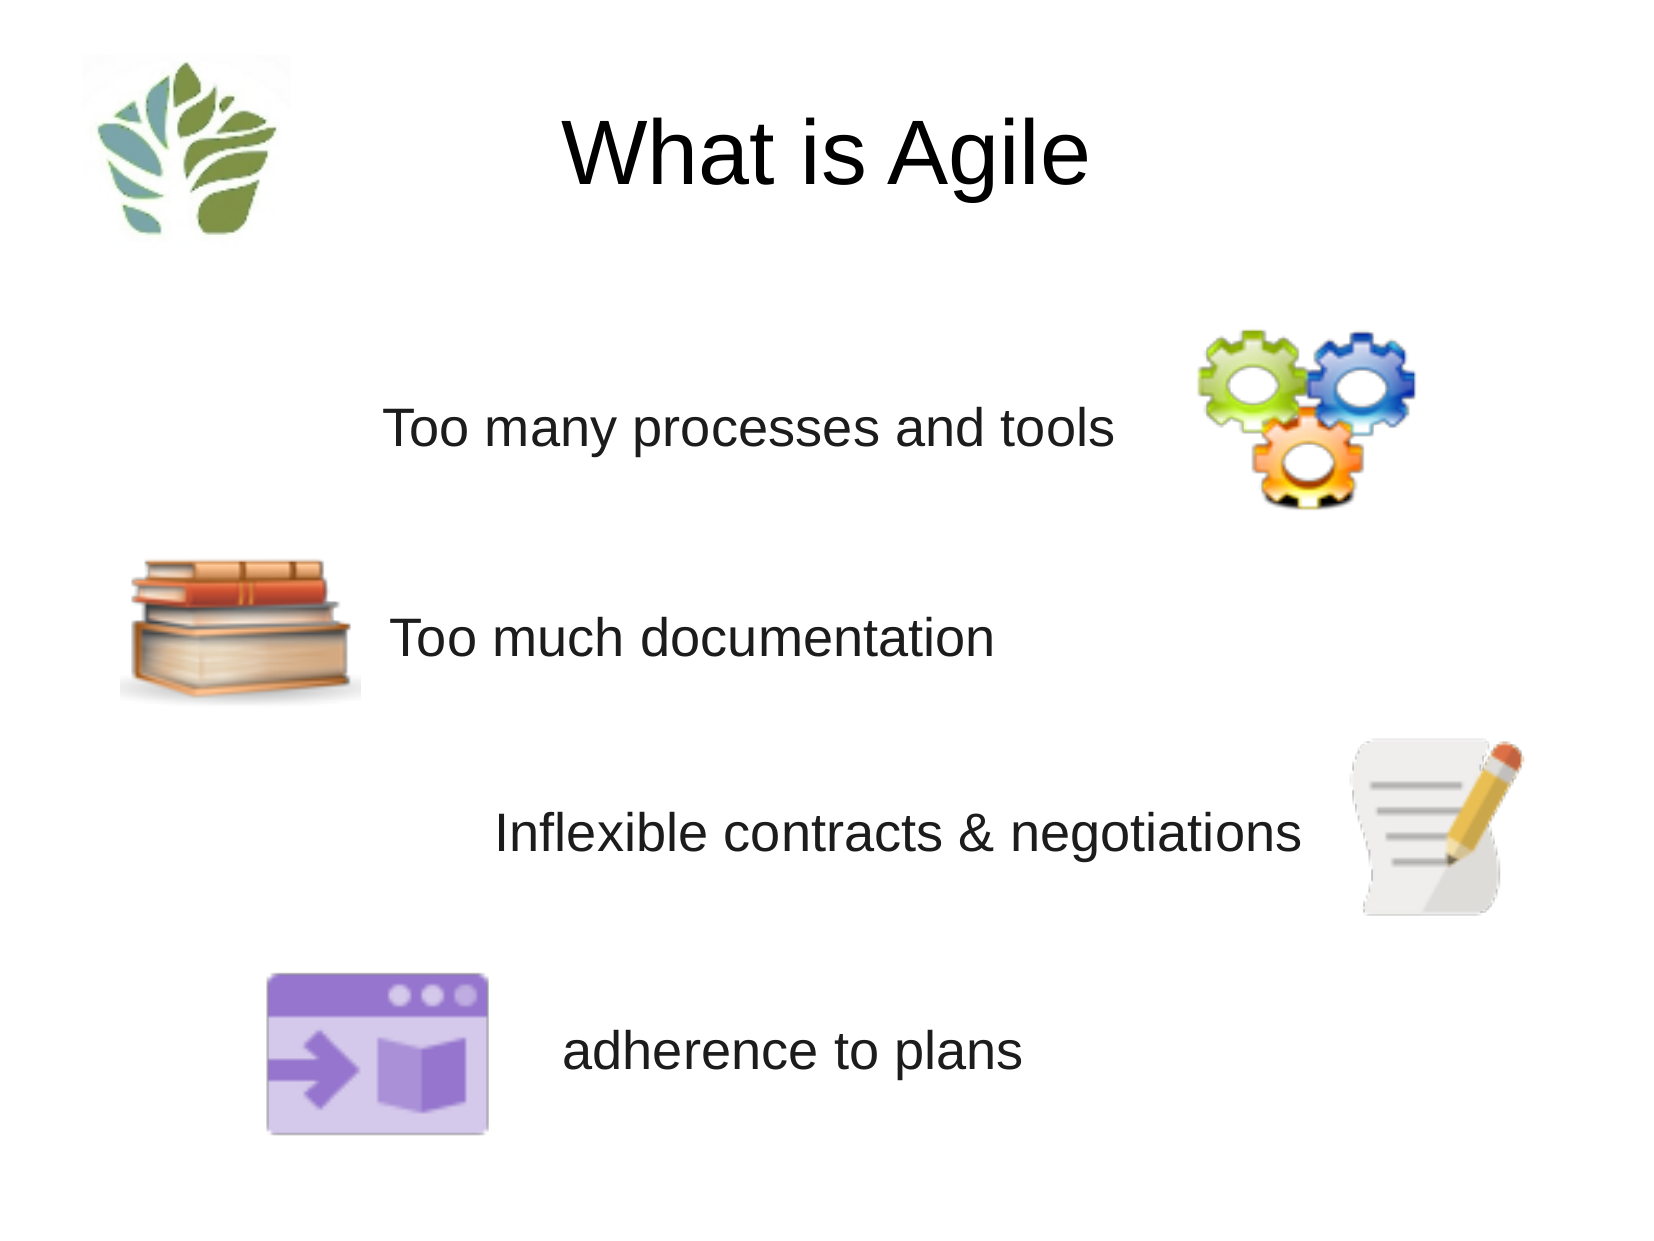

# What is Agile
Too many processes and tools
Too much documentation
Inflexible contracts & negotiations
adherence to plans